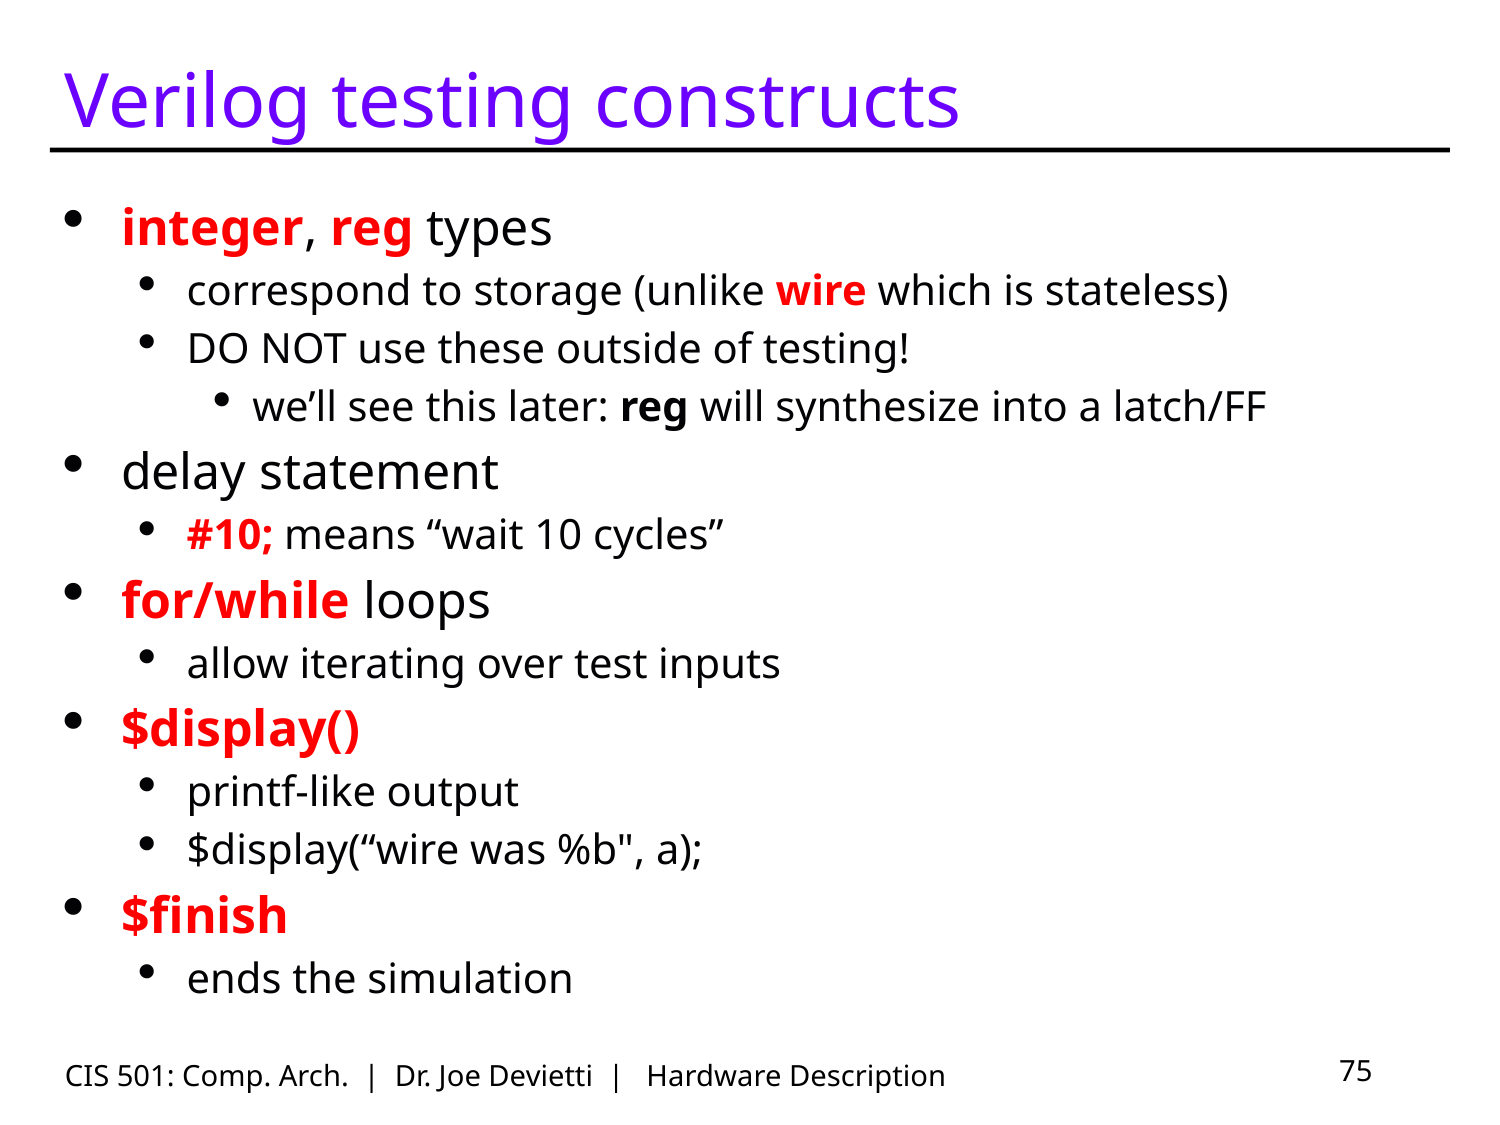

Verilog testing constructs
integer, reg types
correspond to storage (unlike wire which is stateless)
DO NOT use these outside of testing!
we’ll see this later: reg will synthesize into a latch/FF
delay statement
#10; means “wait 10 cycles”
for/while loops
allow iterating over test inputs
$display()
printf-like output
$display(“wire was %b", a);
$finish
ends the simulation
CIS 501: Comp. Arch. | Dr. Joe Devietti | Hardware Description